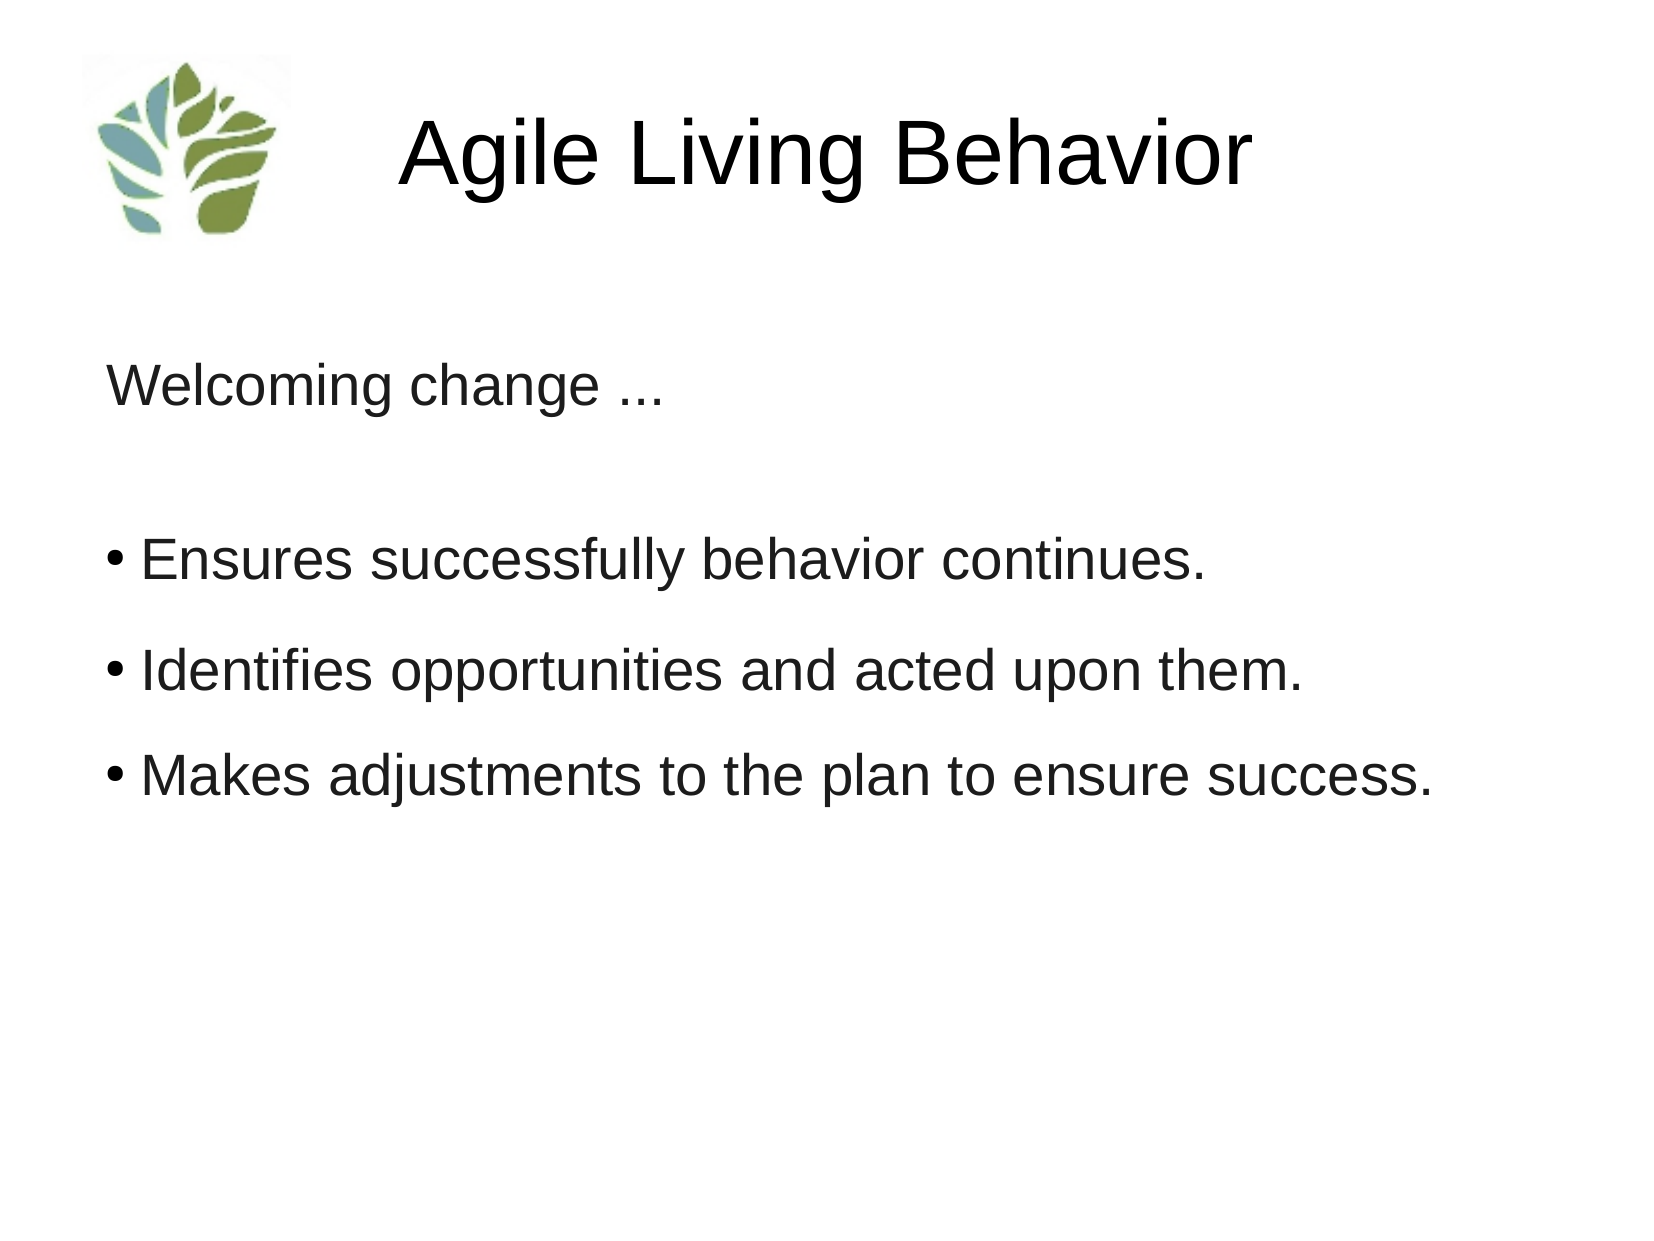

# Agile Living Behavior
 Welcoming change ...
Ensures successfully behavior continues.
Identifies opportunities and acted upon them.
Makes adjustments to the plan to ensure success.